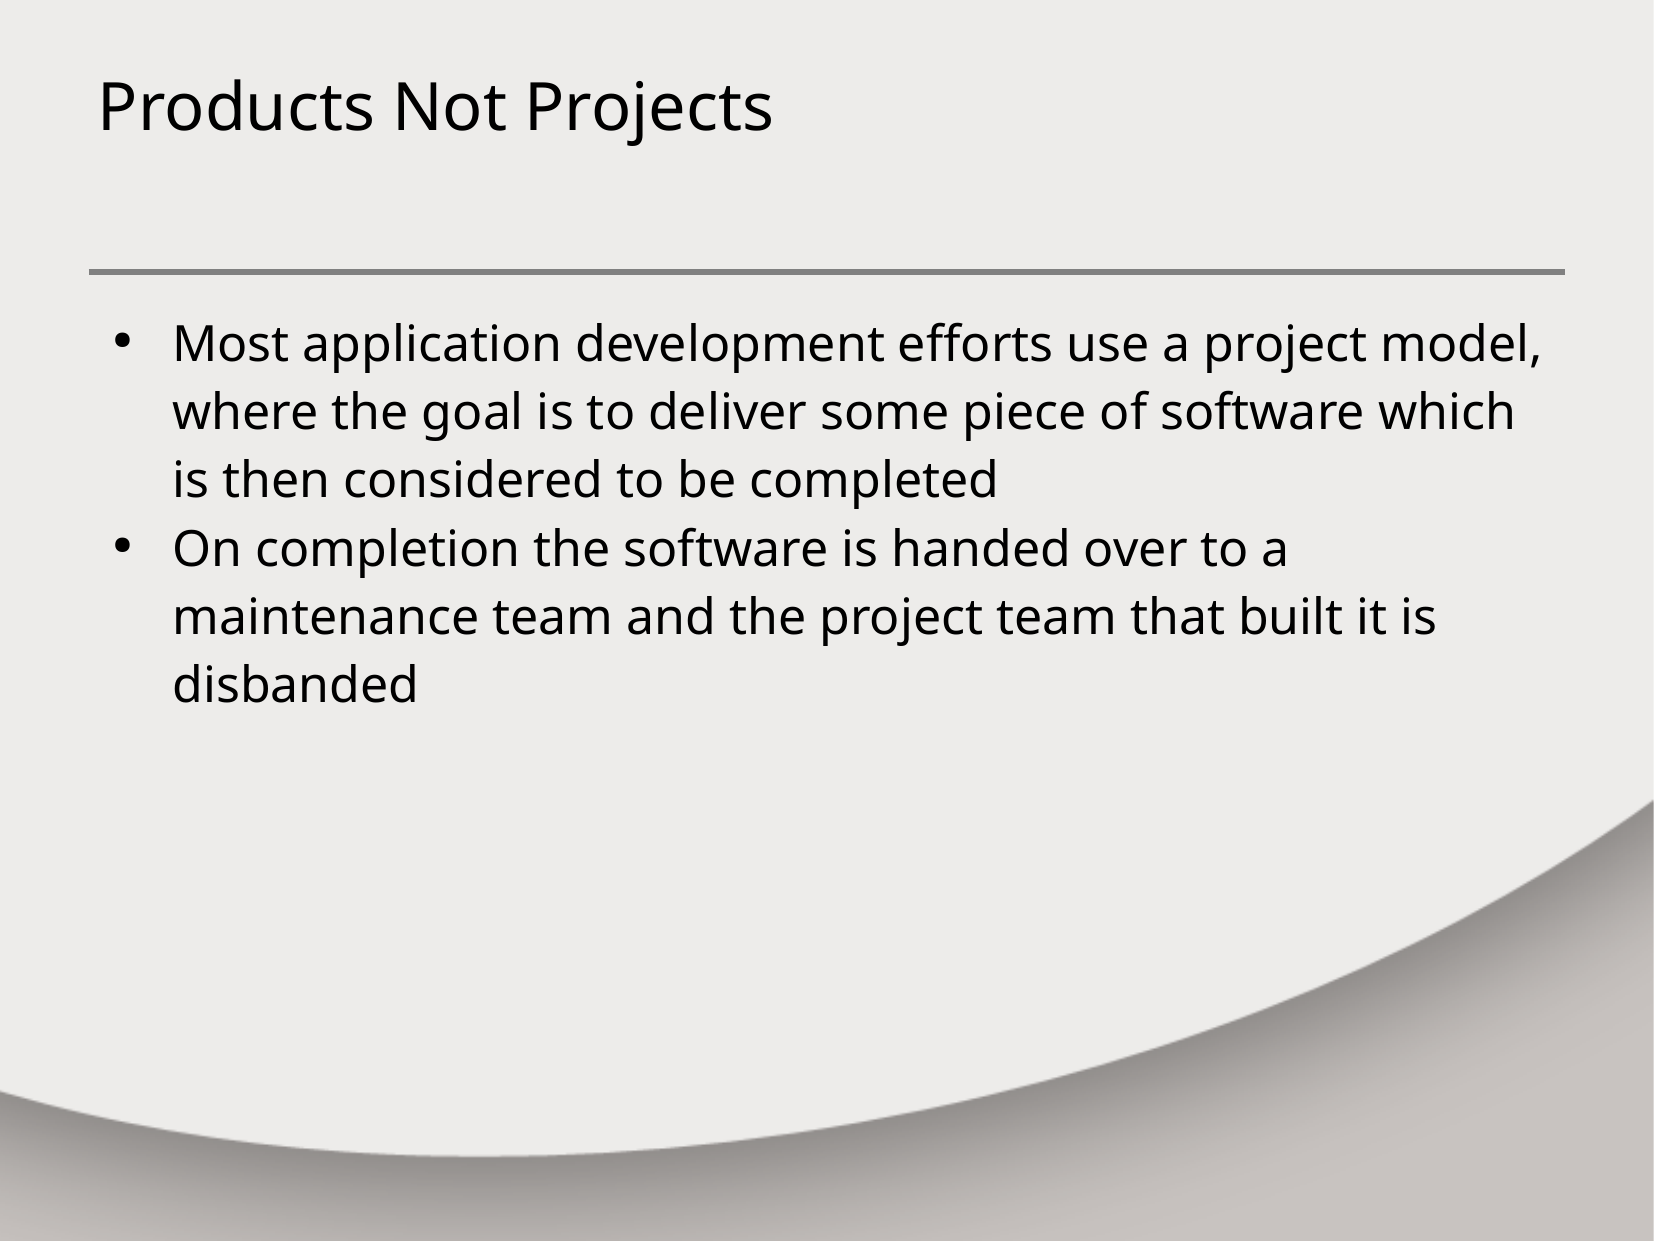

# Products Not Projects
Most application development efforts use a project model, where the goal is to deliver some piece of software which is then considered to be completed
On completion the software is handed over to a maintenance team and the project team that built it is disbanded